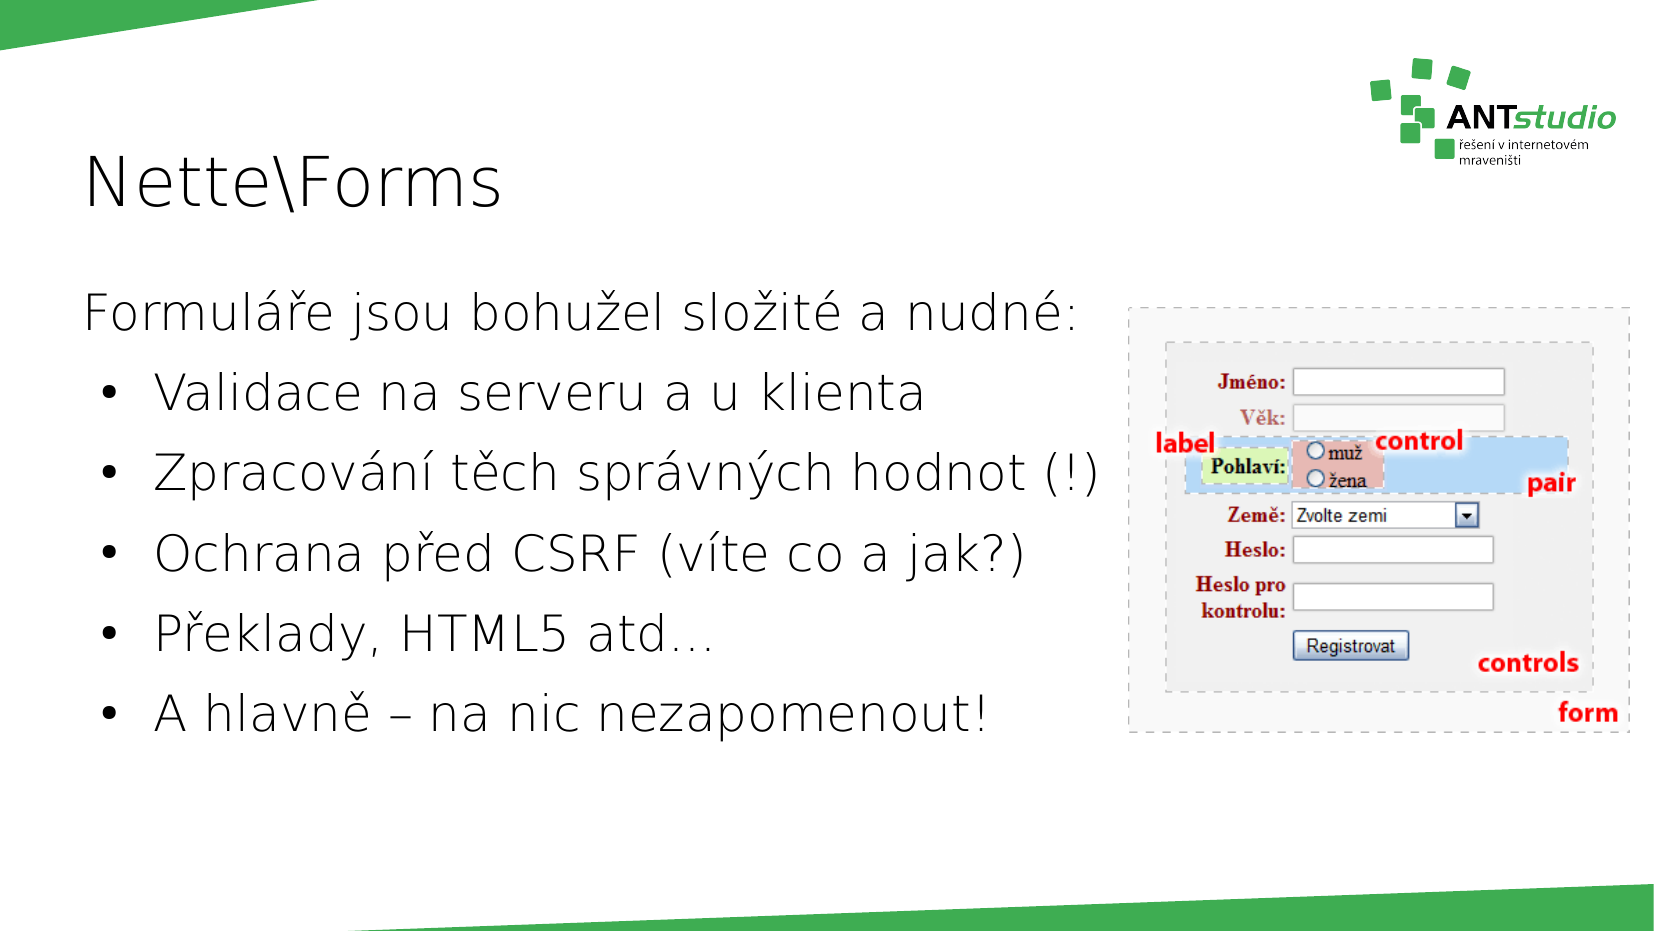

# Nette\Forms
Formuláře jsou bohužel složité a nudné:
Validace na serveru a u klienta
Zpracování těch správných hodnot (!)
Ochrana před CSRF (víte co a jak?)
Překlady, HTML5 atd...
A hlavně – na nic nezapomenout!